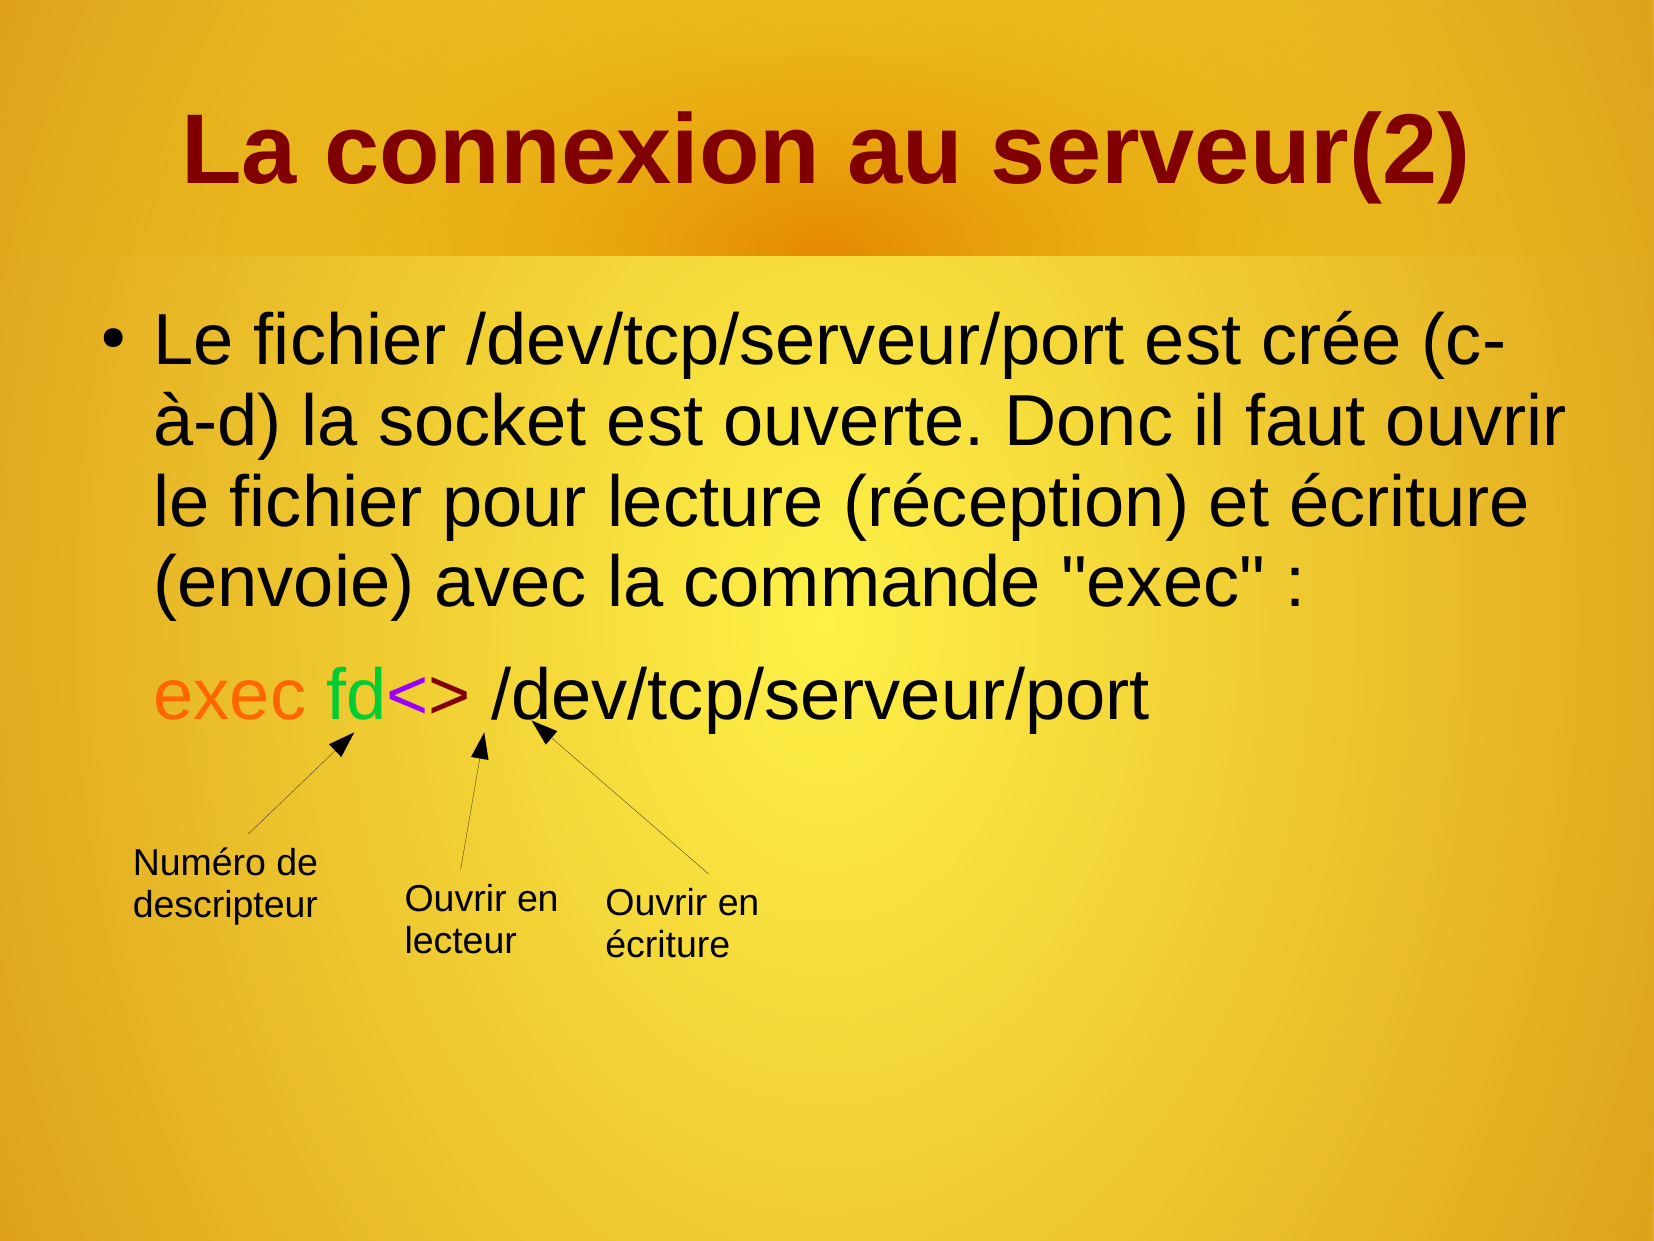

# La connexion au serveur(2)
Le fichier /dev/tcp/serveur/port est crée (c-à-d) la socket est ouverte. Donc il faut ouvrir le fichier pour lecture (réception) et écriture (envoie) avec la commande "exec" :
exec fd<> /dev/tcp/serveur/port
Numéro de descripteur
Ouvrir en lecteur
Ouvrir en écriture